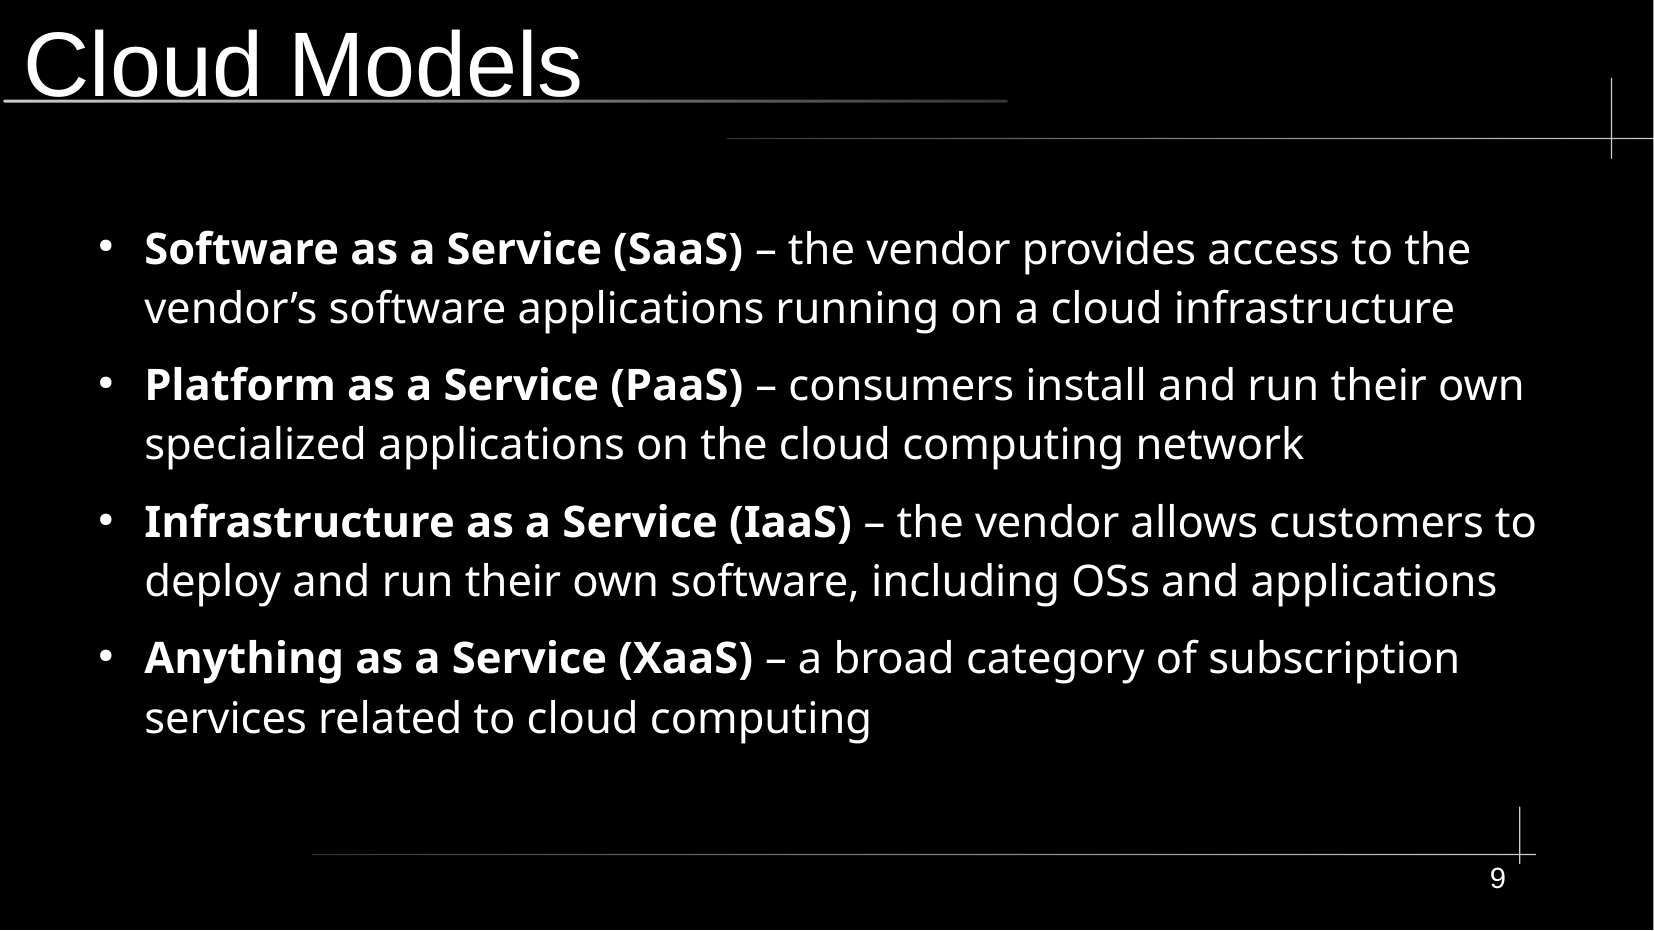

# Cloud Models
Software as a Service (SaaS) – the vendor provides access to the vendor’s software applications running on a cloud infrastructure
Platform as a Service (PaaS) – consumers install and run their own specialized applications on the cloud computing network
Infrastructure as a Service (IaaS) – the vendor allows customers to deploy and run their own software, including OSs and applications
Anything as a Service (XaaS) – a broad category of subscription services related to cloud computing
9